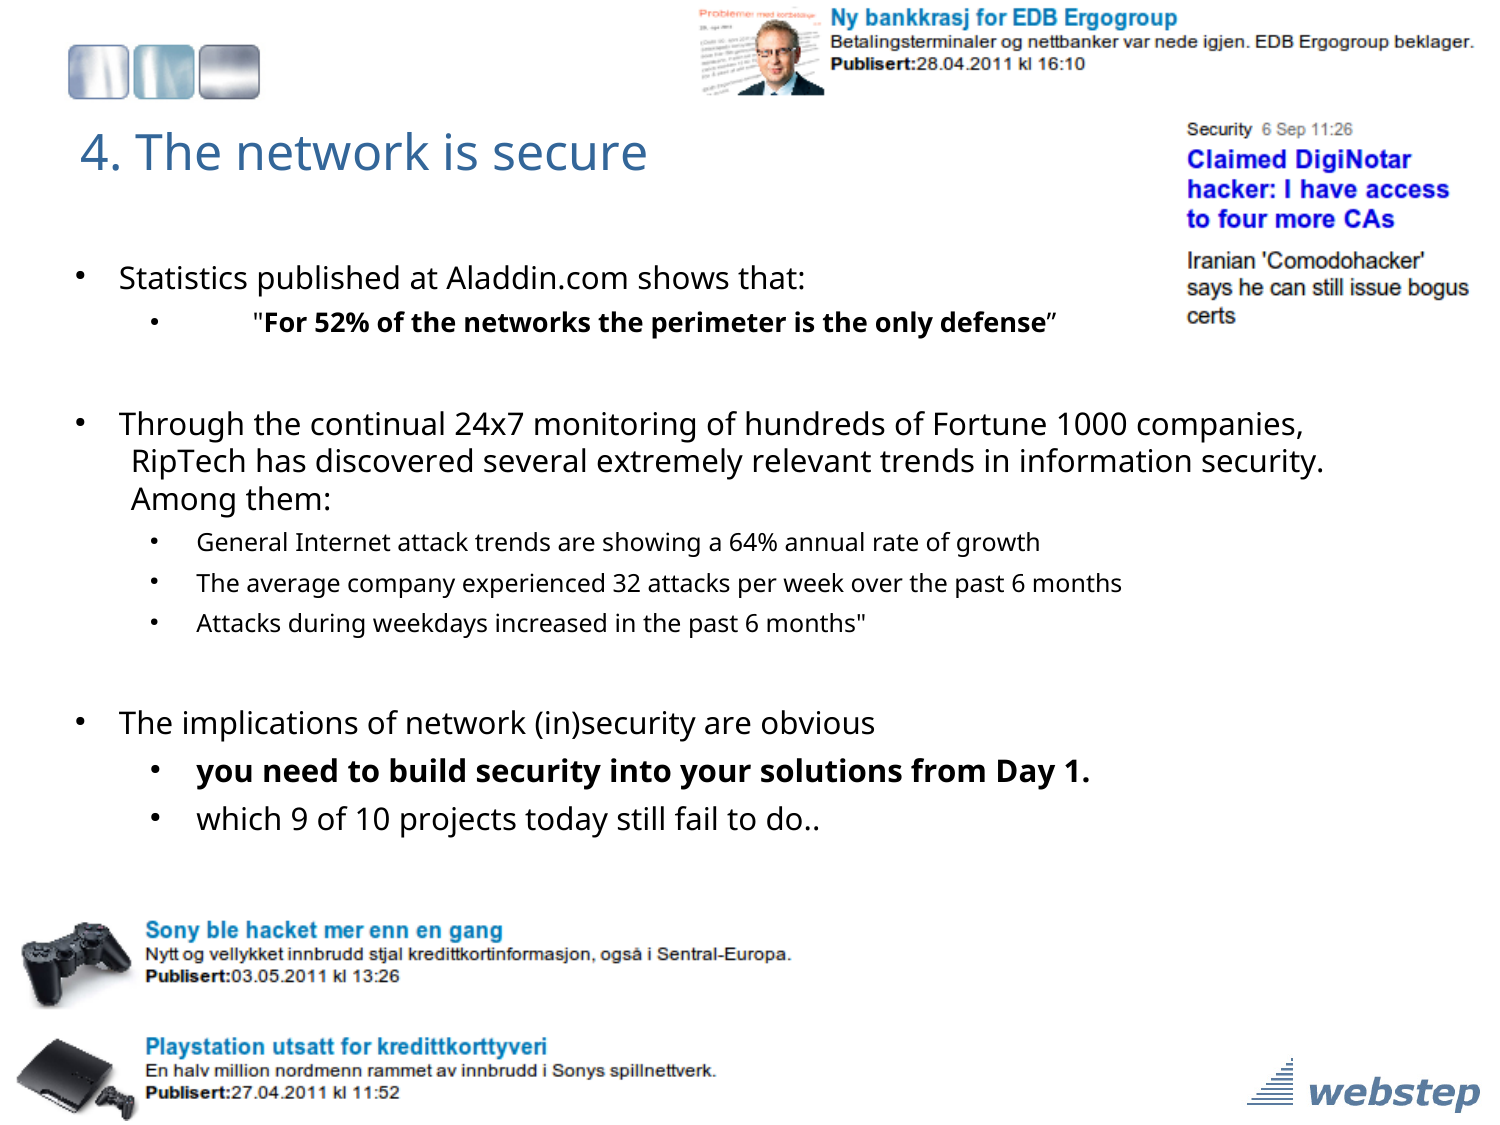

# 4. The network is secure
 Statistics published at Aladdin.com shows that:
	"For 52% of the networks the perimeter is the only defense”
 Through the continual 24x7 monitoring of hundreds of Fortune 1000 companies, RipTech has discovered several extremely relevant trends in information security. Among them:
General Internet attack trends are showing a 64% annual rate of growth
The average company experienced 32 attacks per week over the past 6 months
Attacks during weekdays increased in the past 6 months"
 The implications of network (in)security are obvious
you need to build security into your solutions from Day 1.
which 9 of 10 projects today still fail to do..